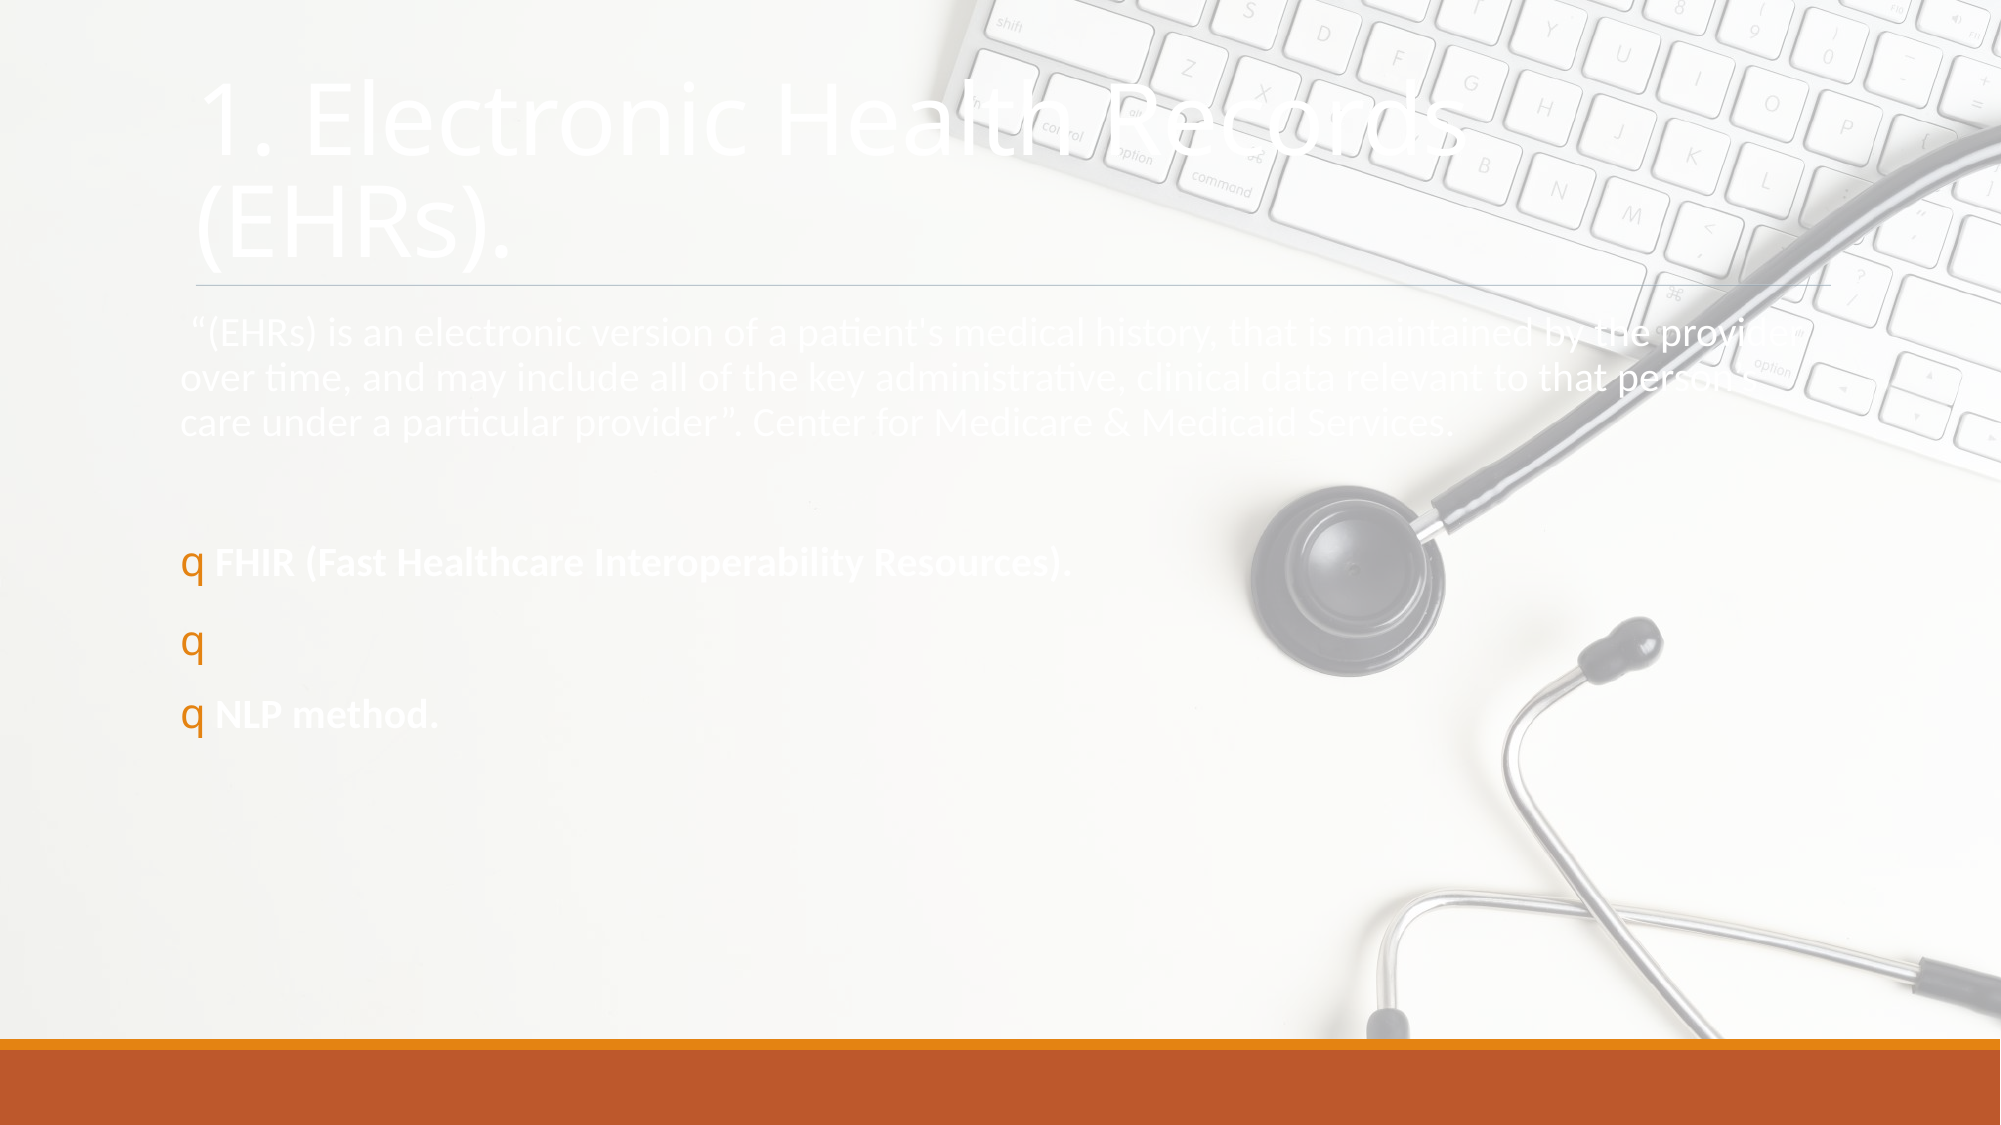

# 1. Electronic Health Records (EHRs).
 “(EHRs) is an electronic version of a patient's medical history, that is maintained by the provider over time, and may include all of the key administrative, clinical data relevant to that person’s care under a particular provider”. Center for Medicare & Medicaid Services.
 FHIR (Fast Healthcare Interoperability Resources).
 NLP method.